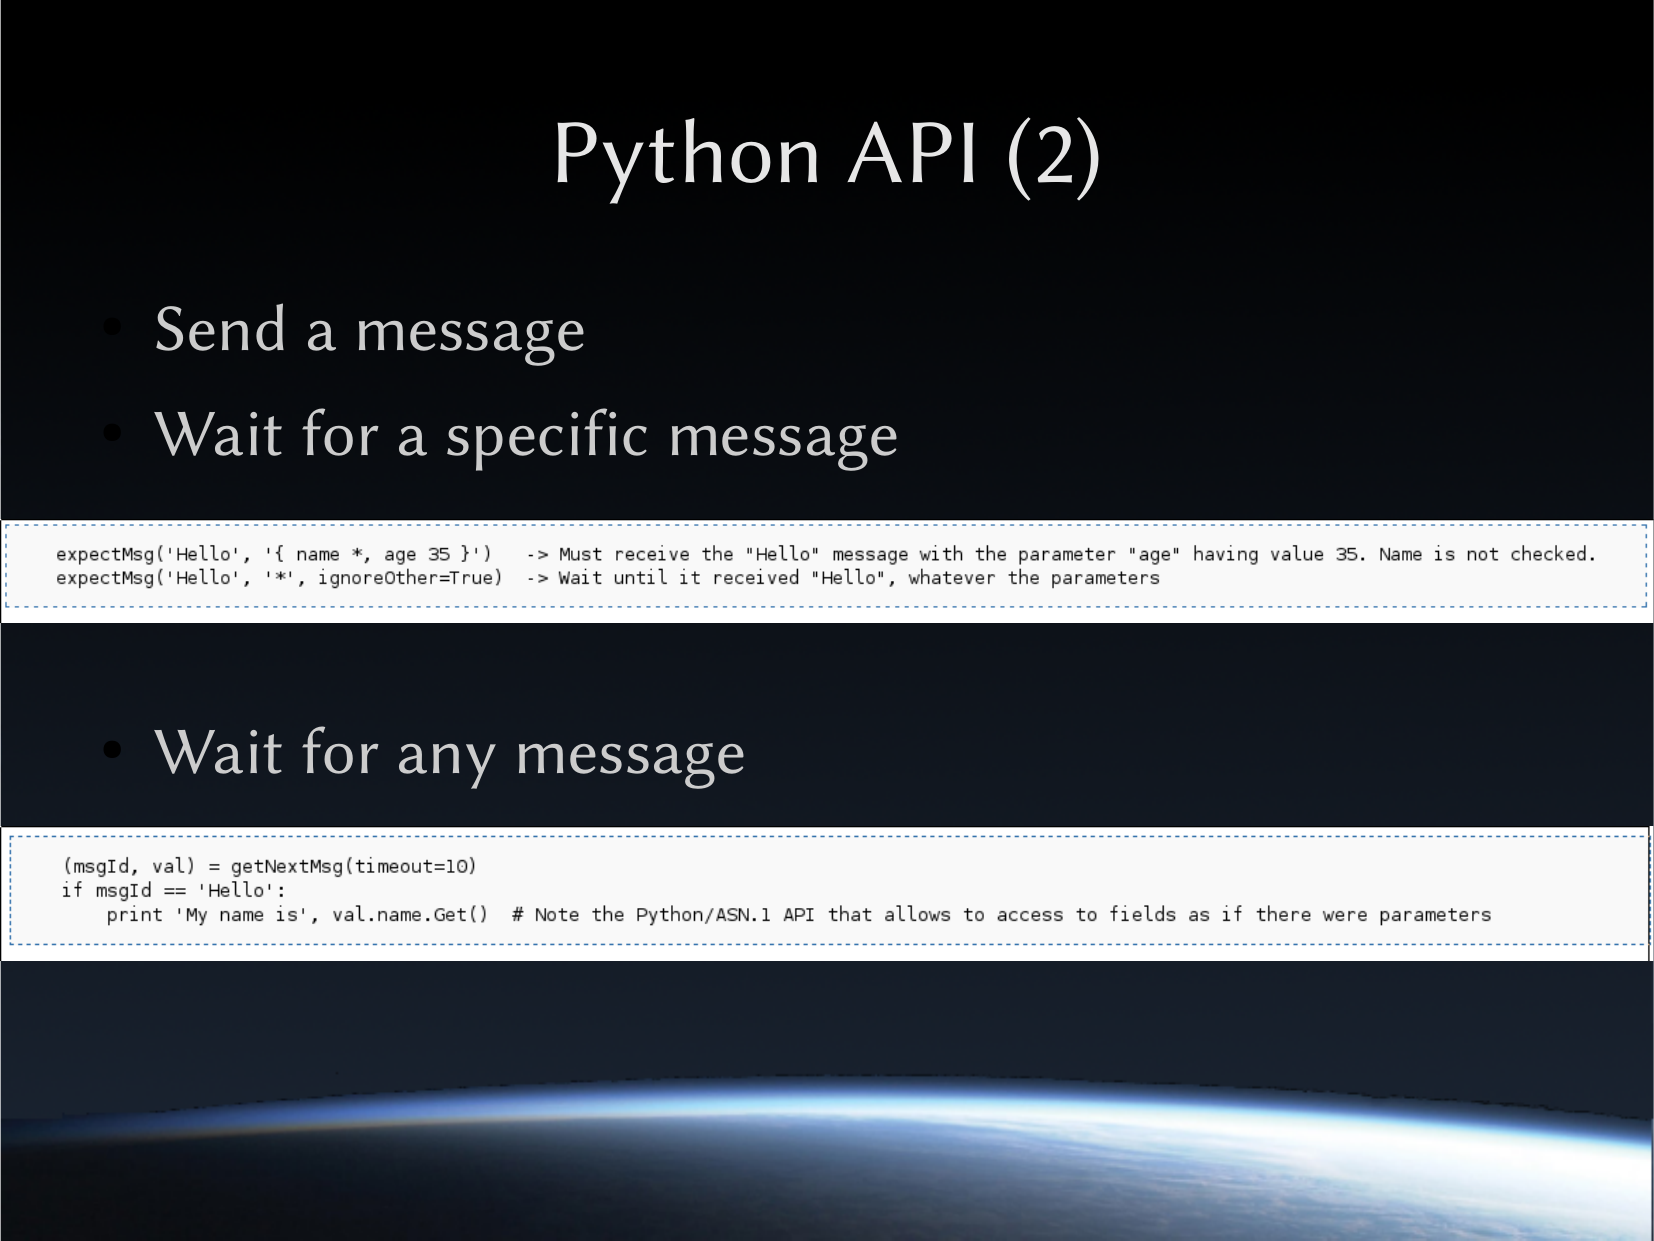

# Python API (2)
Send a message
Wait for a specific message
Wait for any message